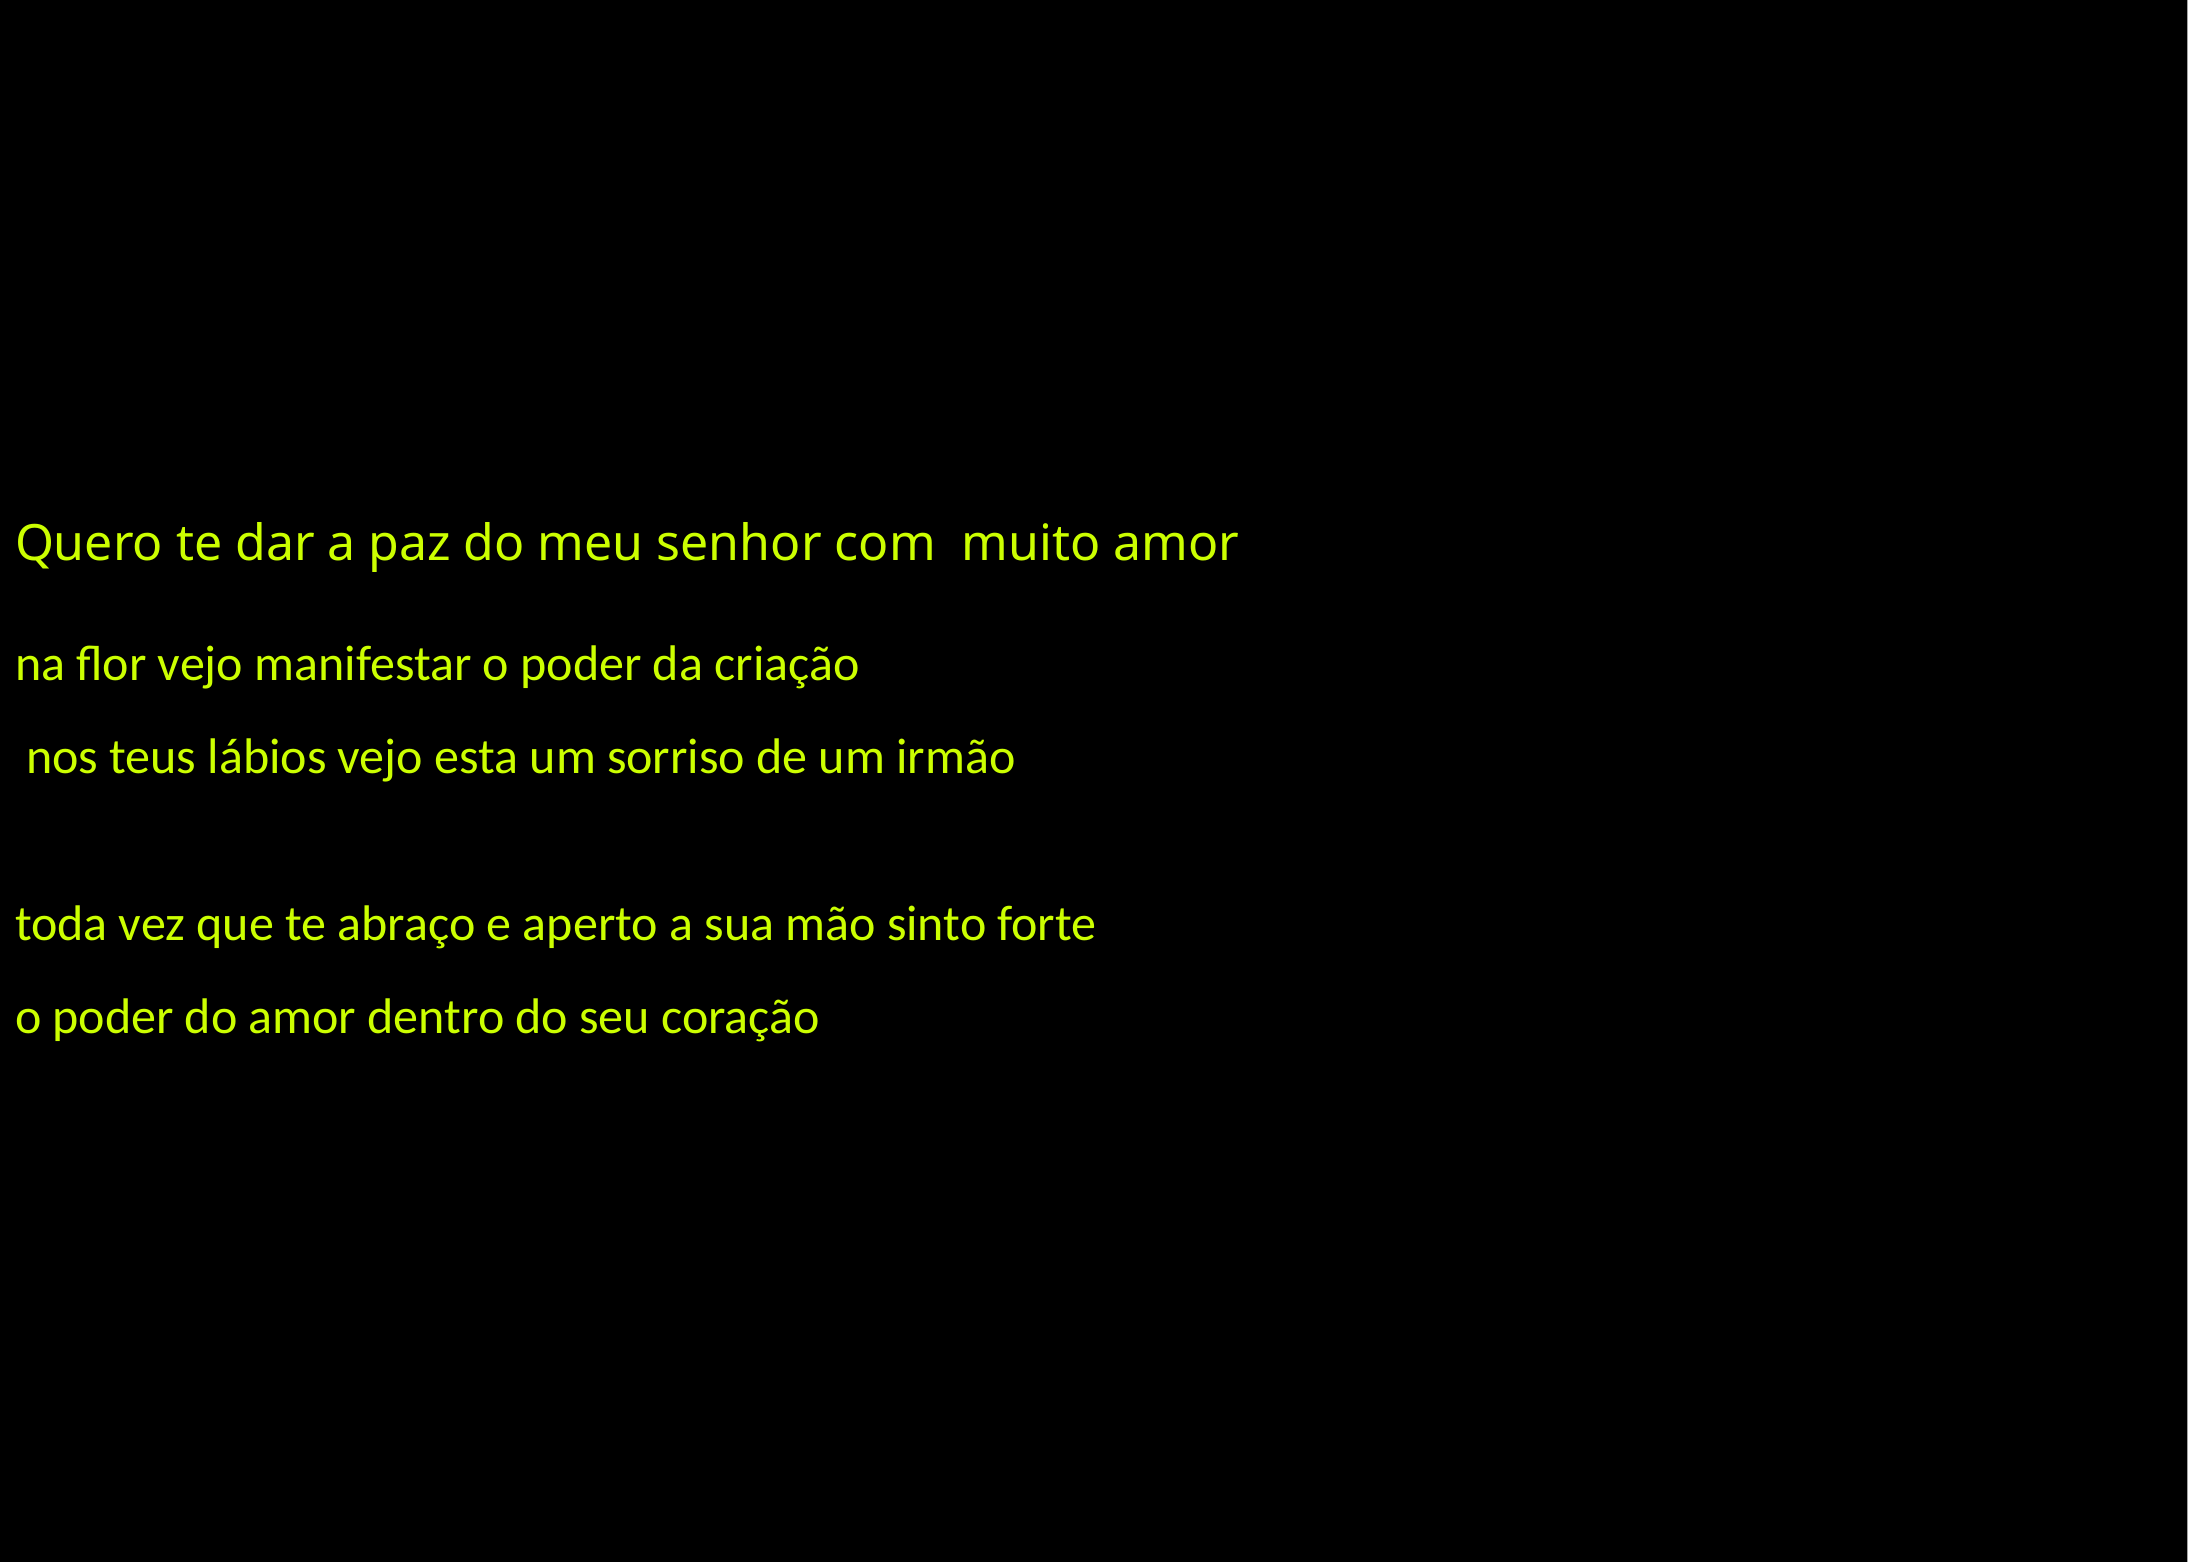

# Quero te dar a paz do meu senhor com muito amor na flor vejo manifestar o poder da criação nos teus lábios vejo esta um sorriso de um irmão toda vez que te abraço e aperto a sua mão sinto forte o poder do amor dentro do seu coração